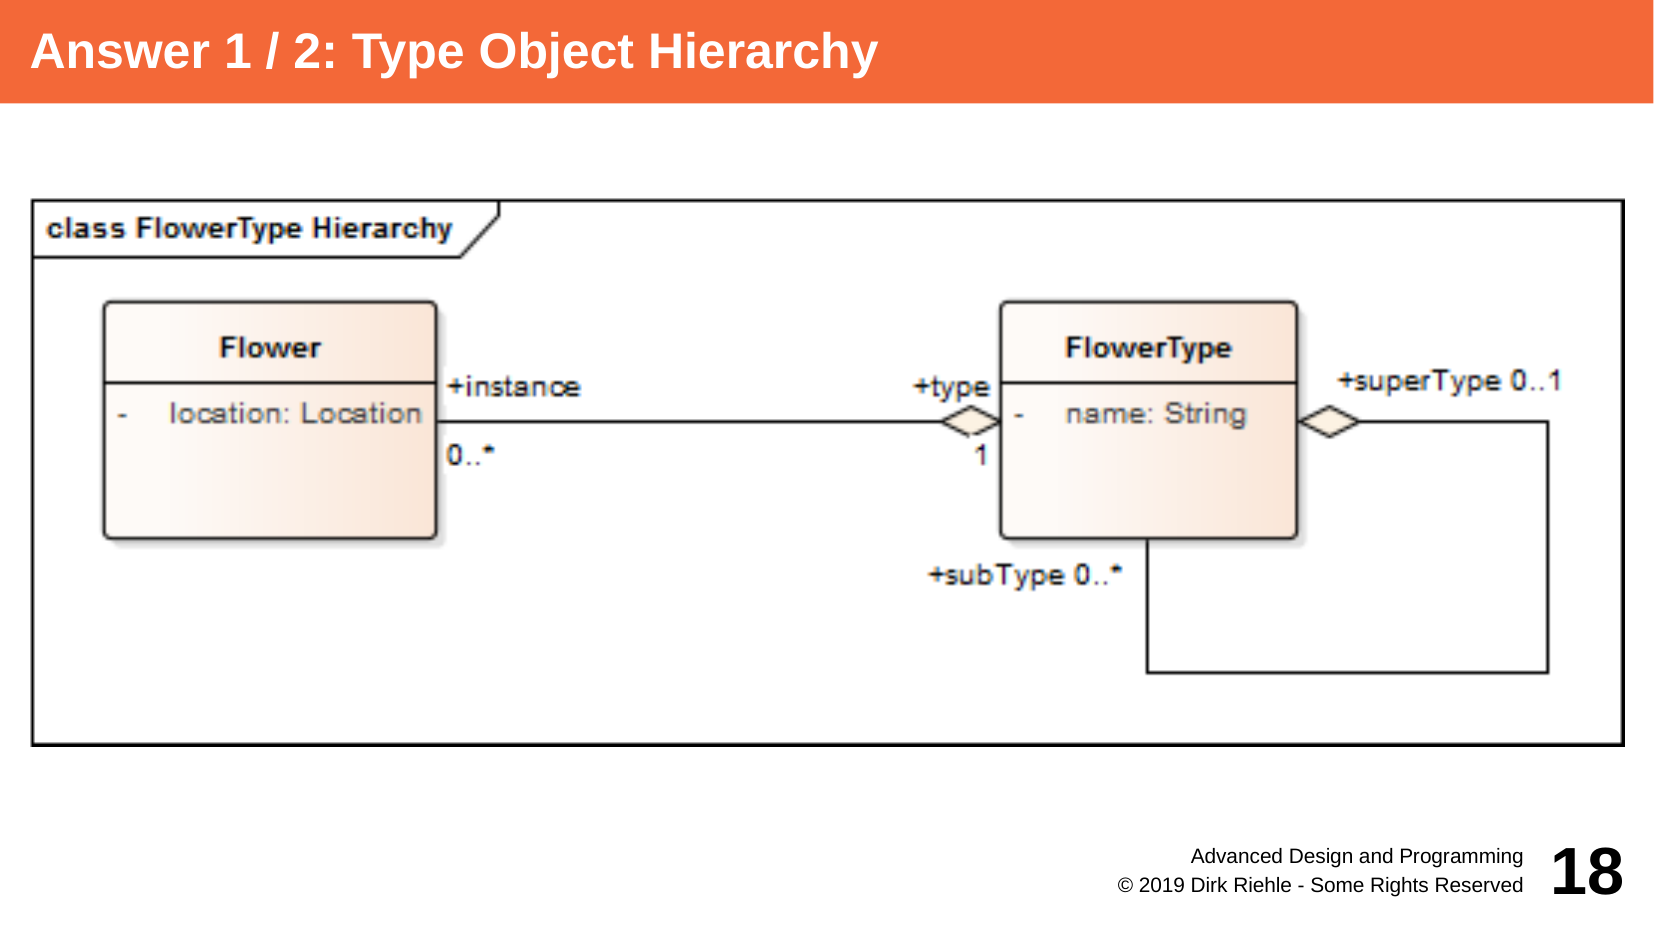

# Answer 1 / 2: Type Object Hierarchy
Advanced Design and Programming
18
© 2019 Dirk Riehle - Some Rights Reserved